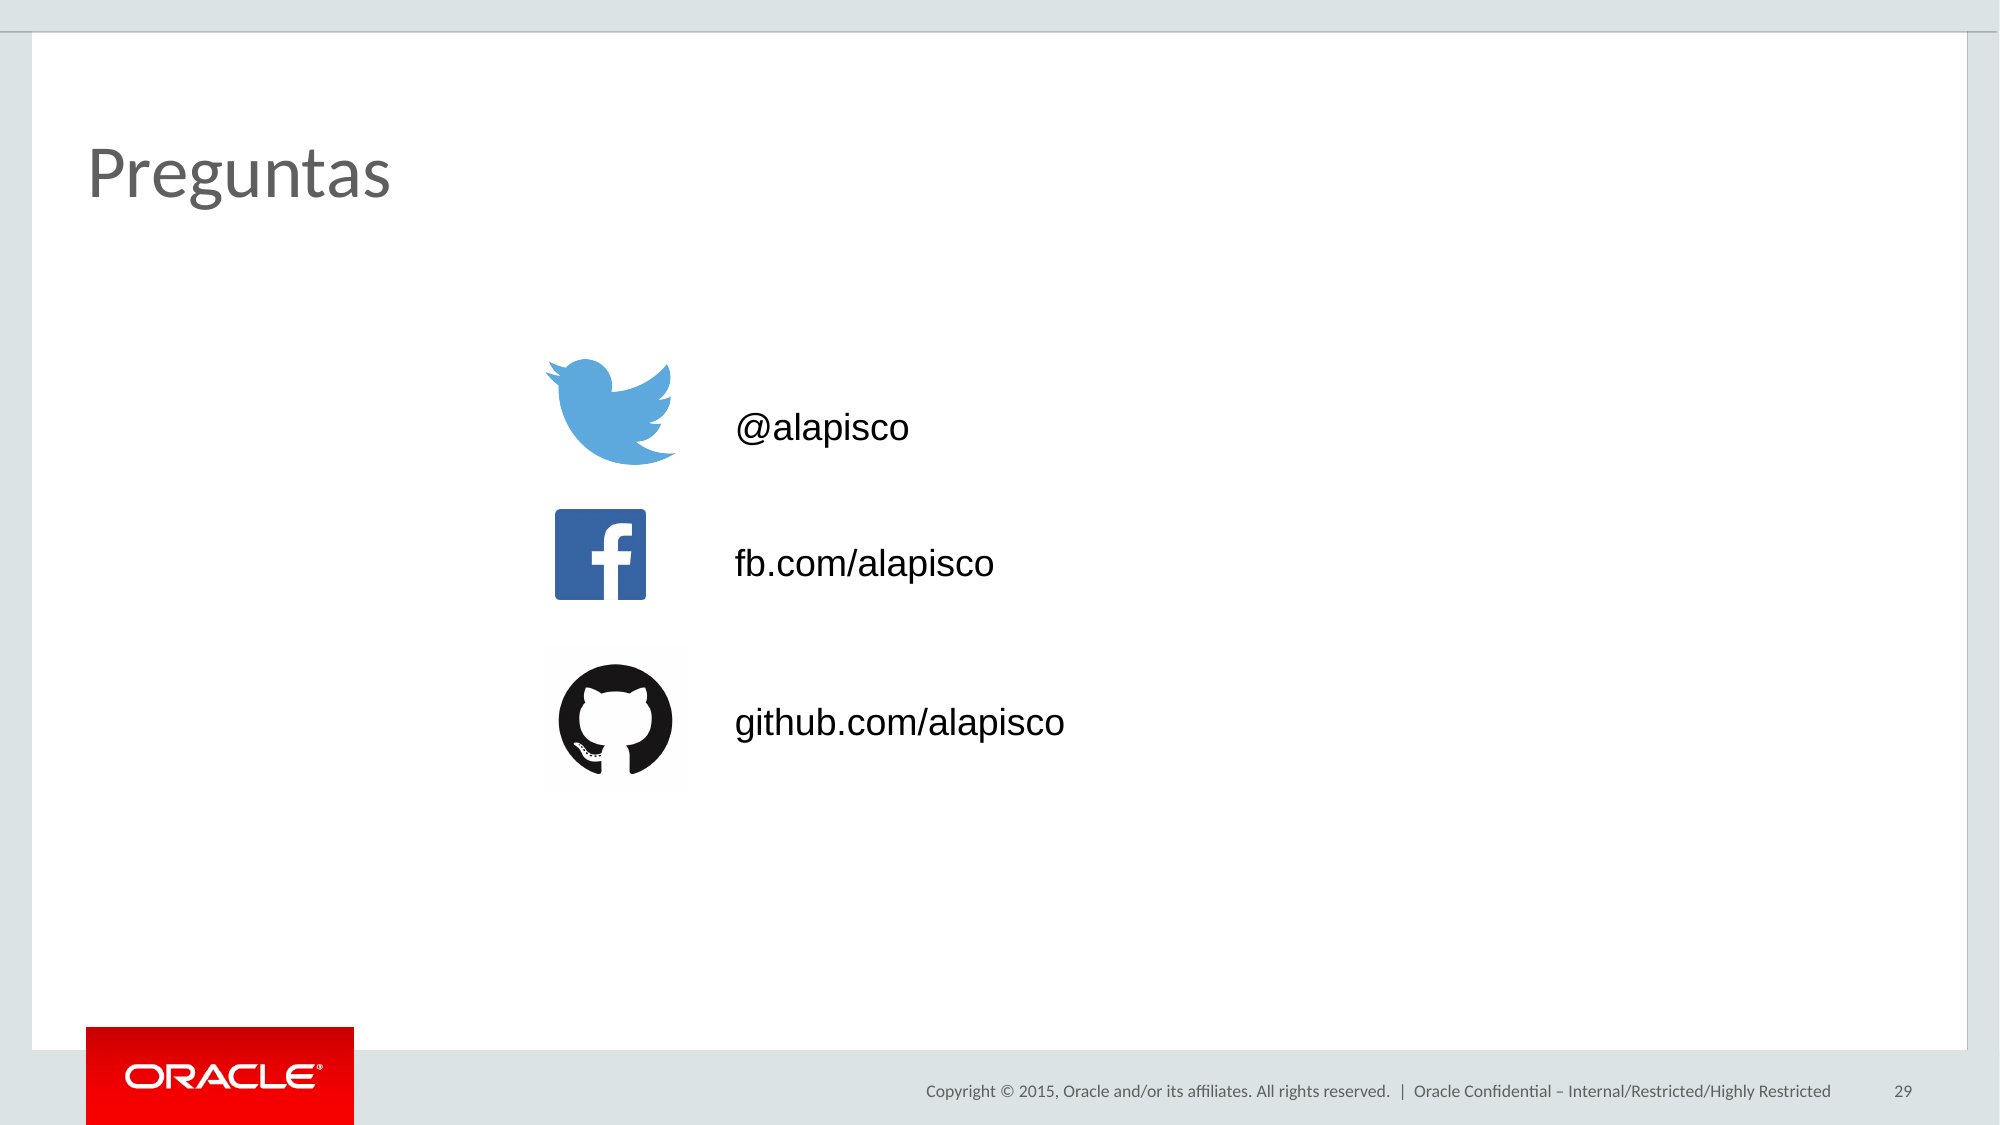

# Preguntas
@alapisco
fb.com/alapisco
github.com/alapisco
Oracle Confidential – Internal/Restricted/Highly Restricted